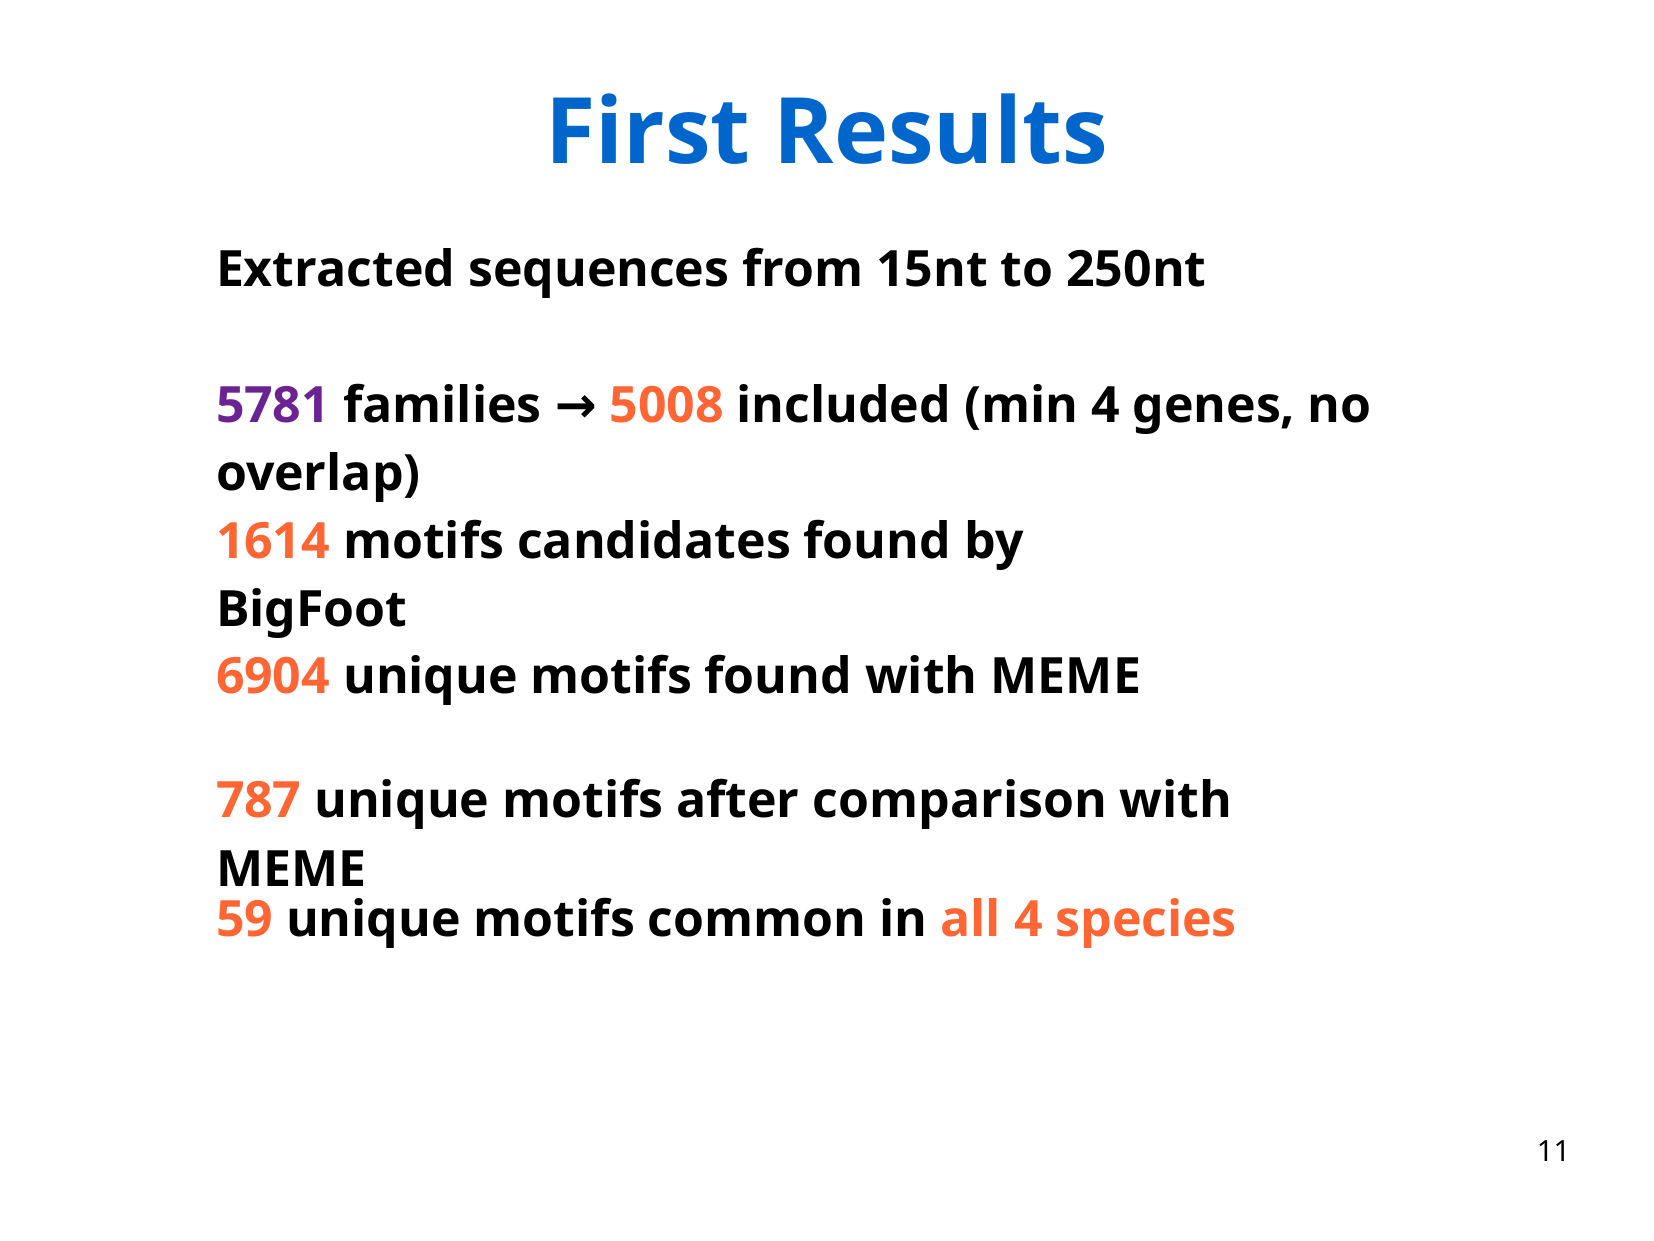

First Results
Extracted sequences from 15nt to 250nt
5781 families → 5008 included (min 4 genes, no overlap)
1614 motifs candidates found by BigFoot
6904 unique motifs found with MEME
787 unique motifs after comparison with MEME
59 unique motifs common in all 4 species
11